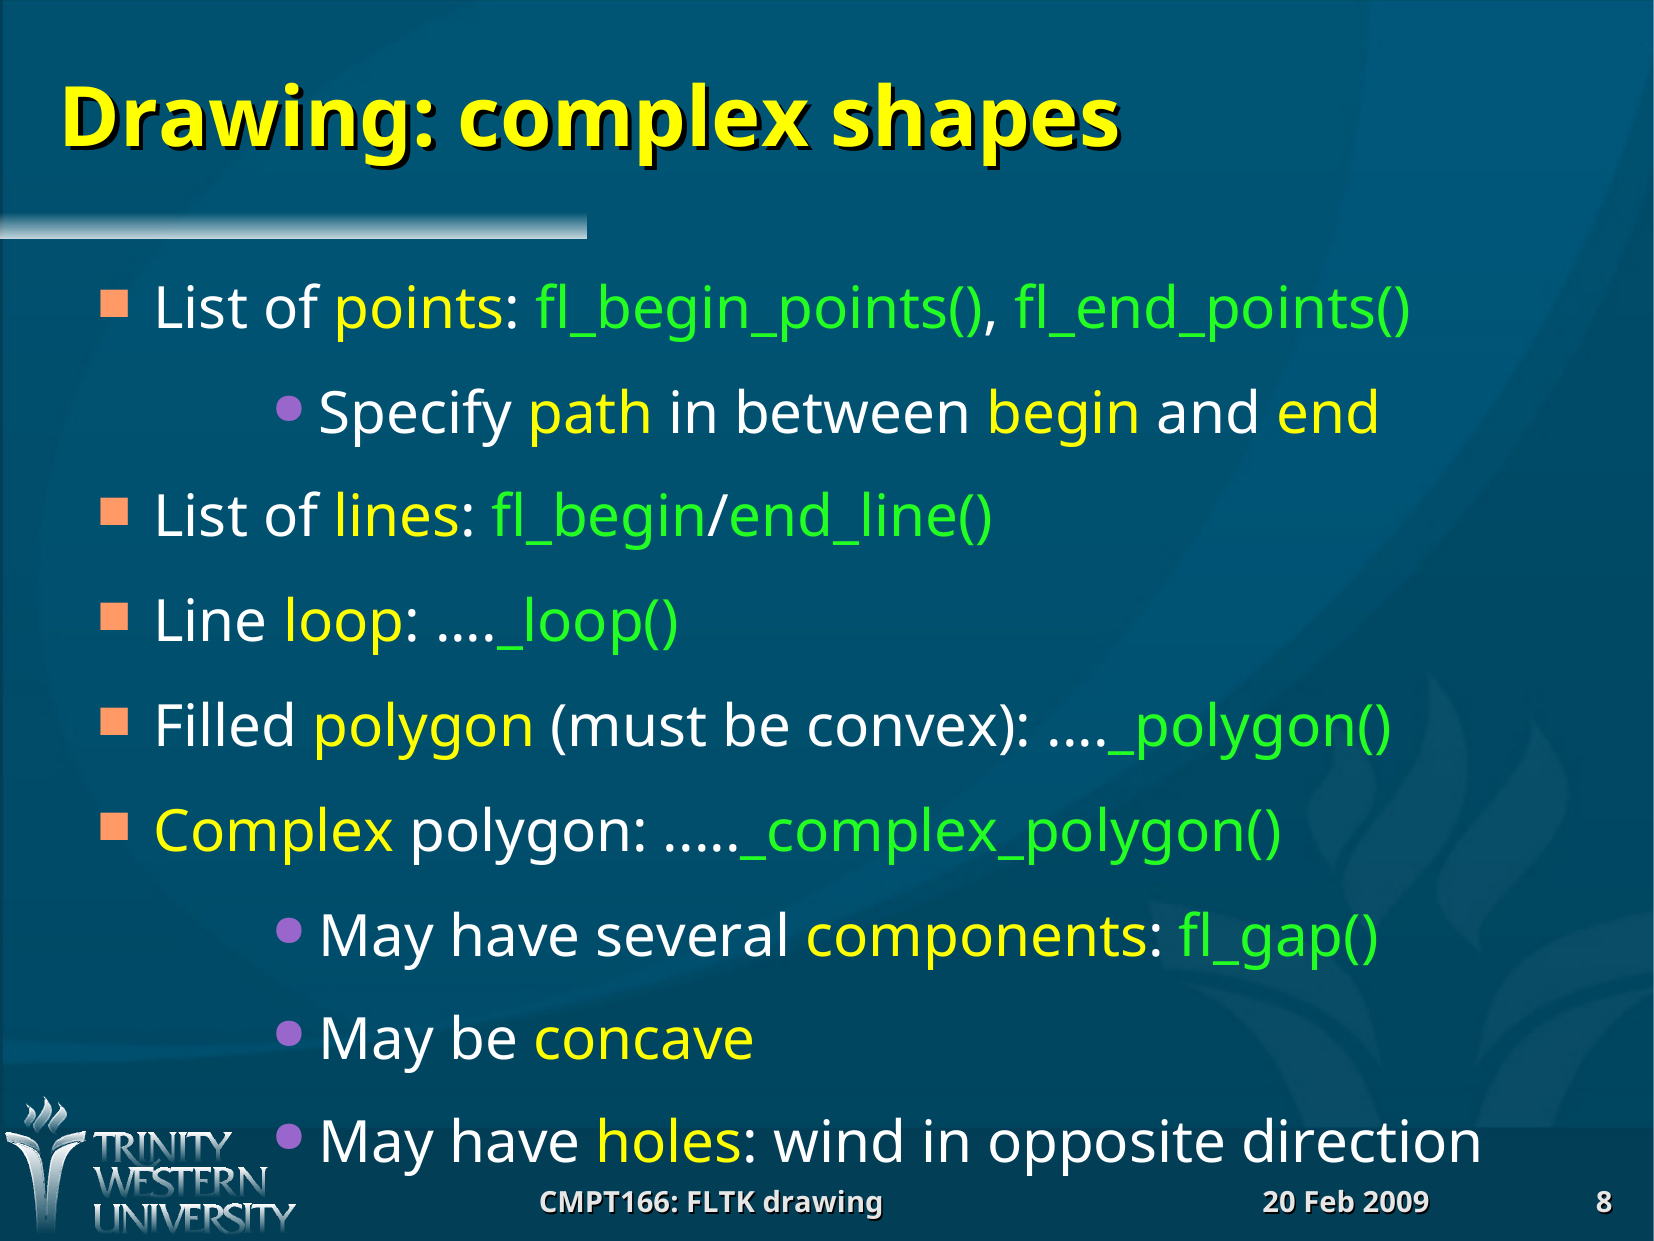

# Drawing: complex shapes
List of points: fl_begin_points(), fl_end_points()
Specify path in between begin and end
List of lines: fl_begin/end_line()
Line loop: ...._loop()
Filled polygon (must be convex): ...._polygon()
Complex polygon: ....._complex_polygon()
May have several components: fl_gap()
May be concave
May have holes: wind in opposite direction
CMPT166: FLTK drawing
20 Feb 2009
8